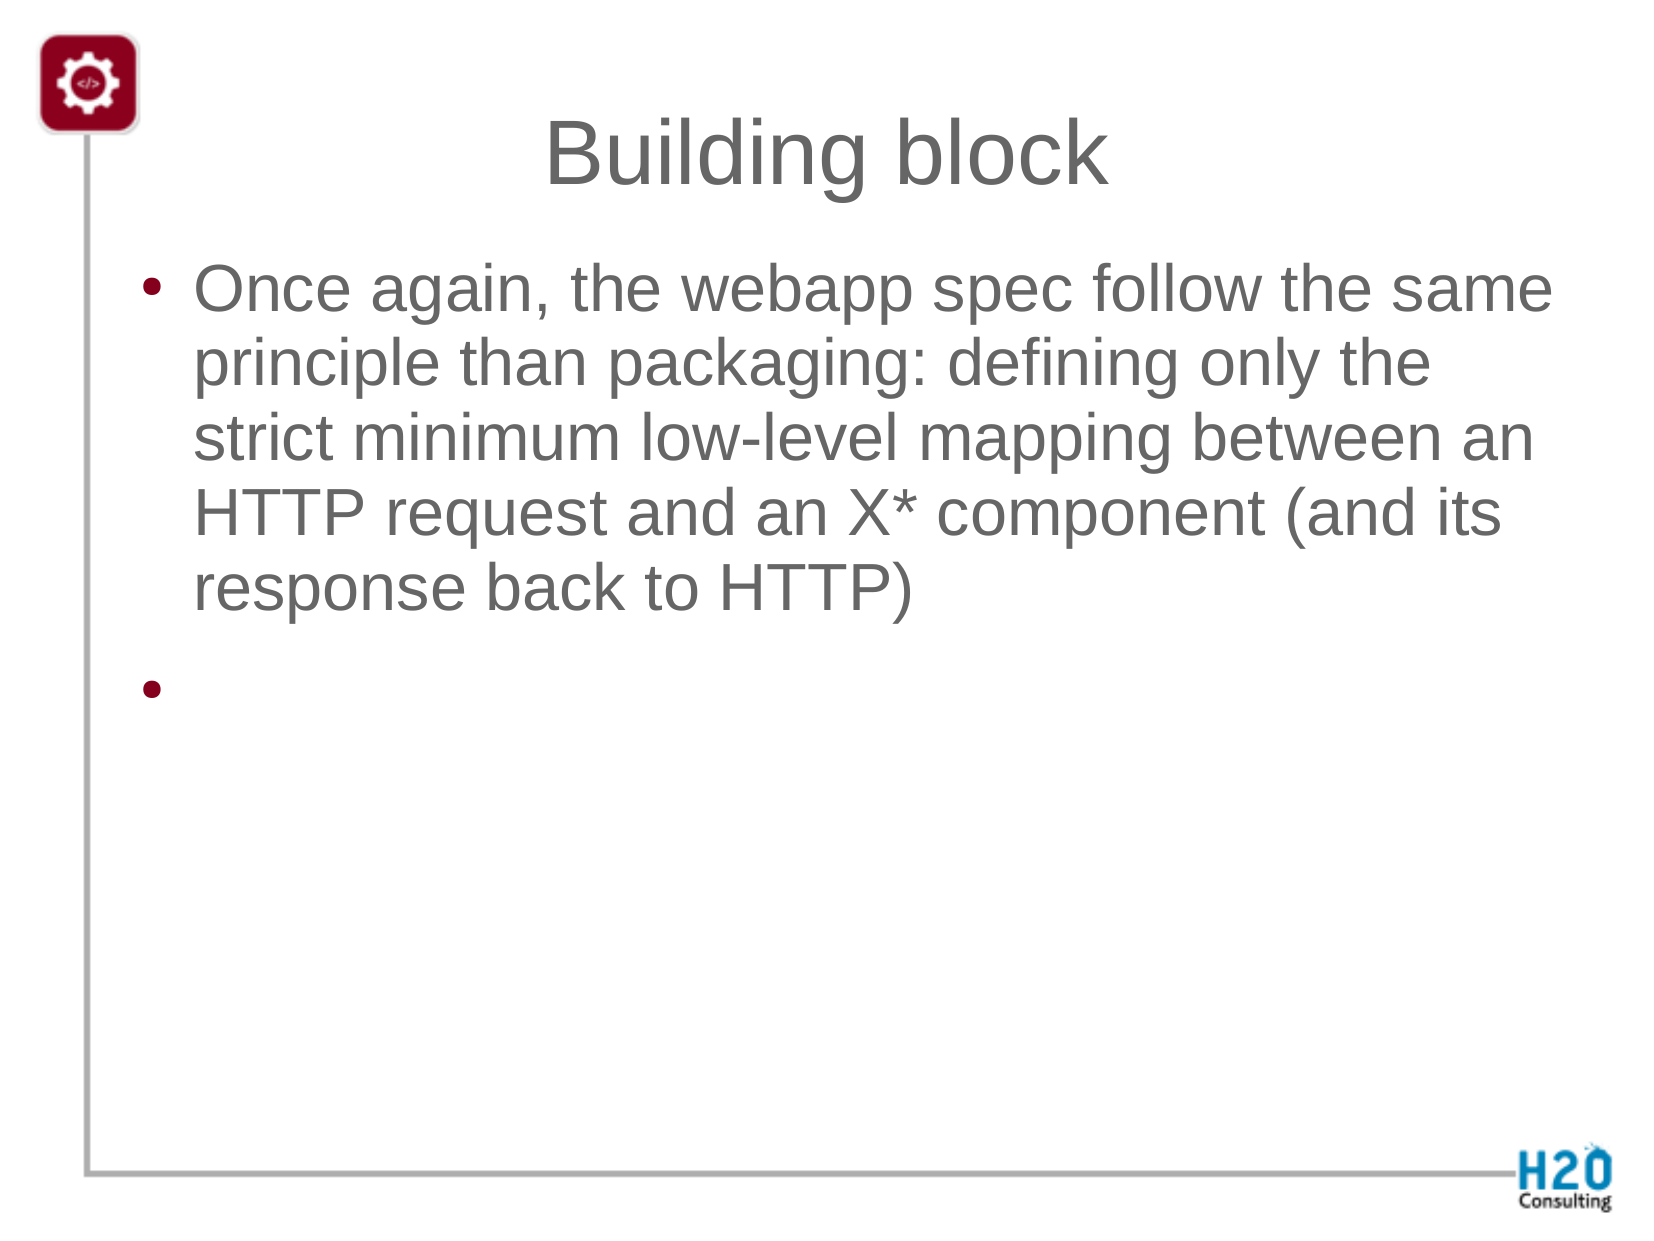

# Building block
Once again, the webapp spec follow the same principle than packaging: defining only the strict minimum low-level mapping between an HTTP request and an X* component (and its response back to HTTP)